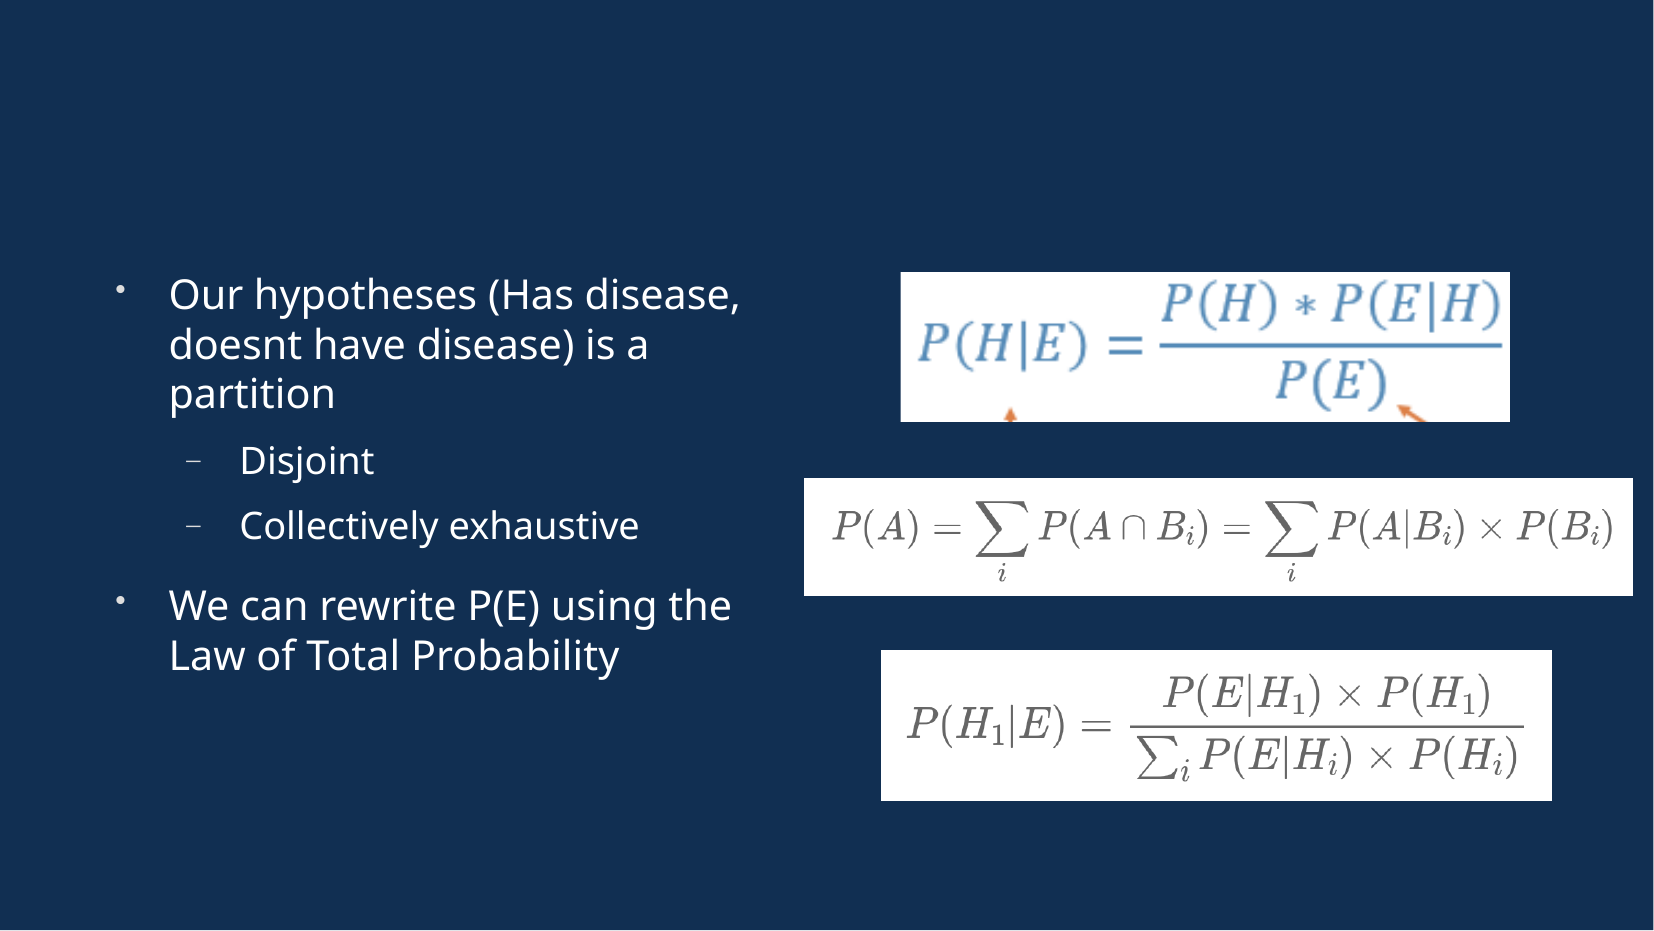

#
Our hypotheses (Has disease, doesnt have disease) is a partition
Disjoint
Collectively exhaustive
We can rewrite P(E) using the Law of Total Probability